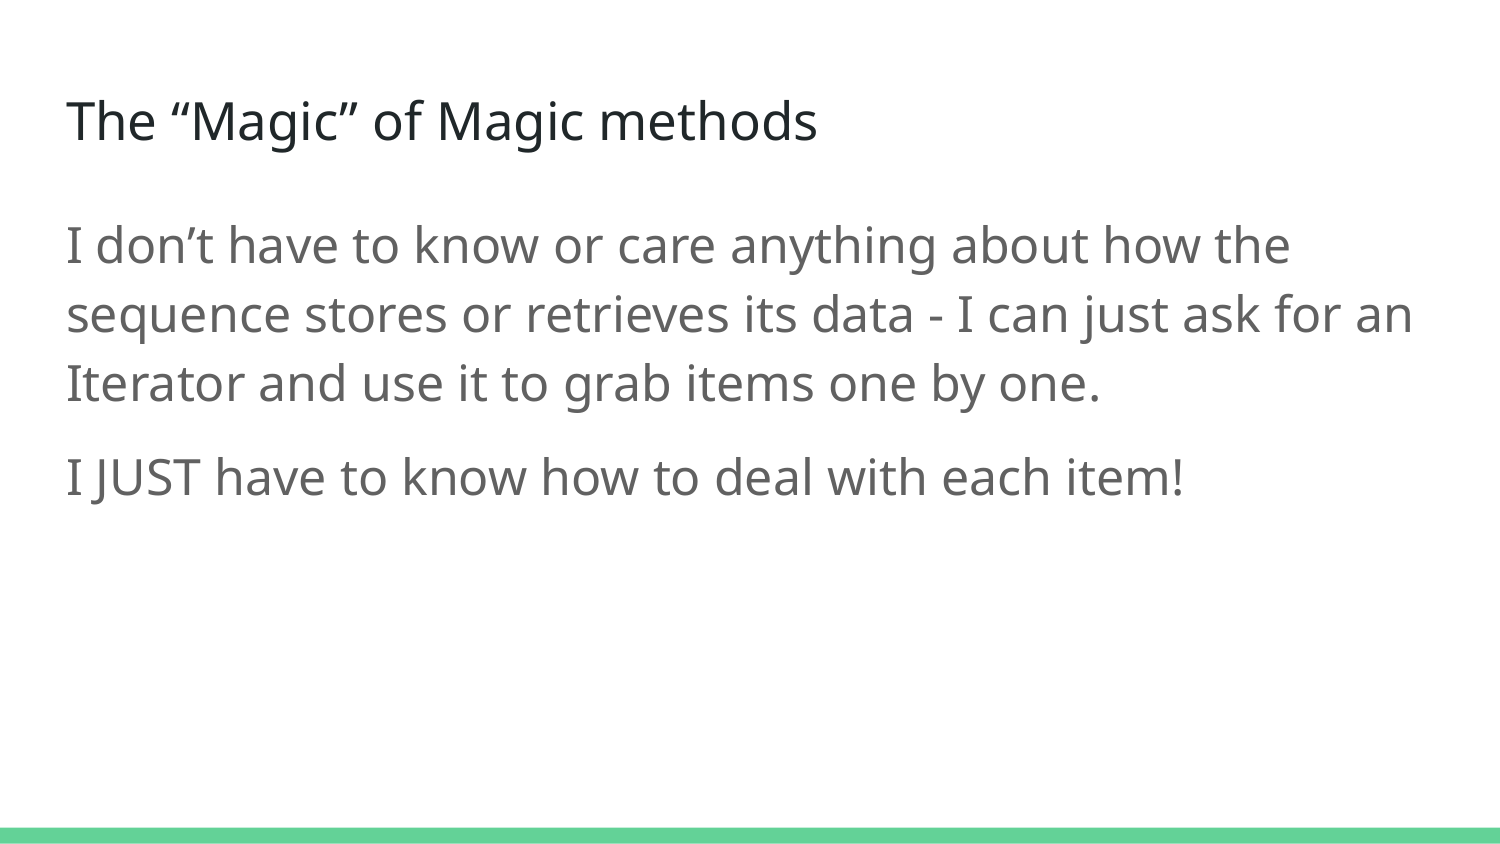

# The “Magic” of Magic methods
I don’t have to know or care anything about how the sequence stores or retrieves its data - I can just ask for an Iterator and use it to grab items one by one.
I JUST have to know how to deal with each item!